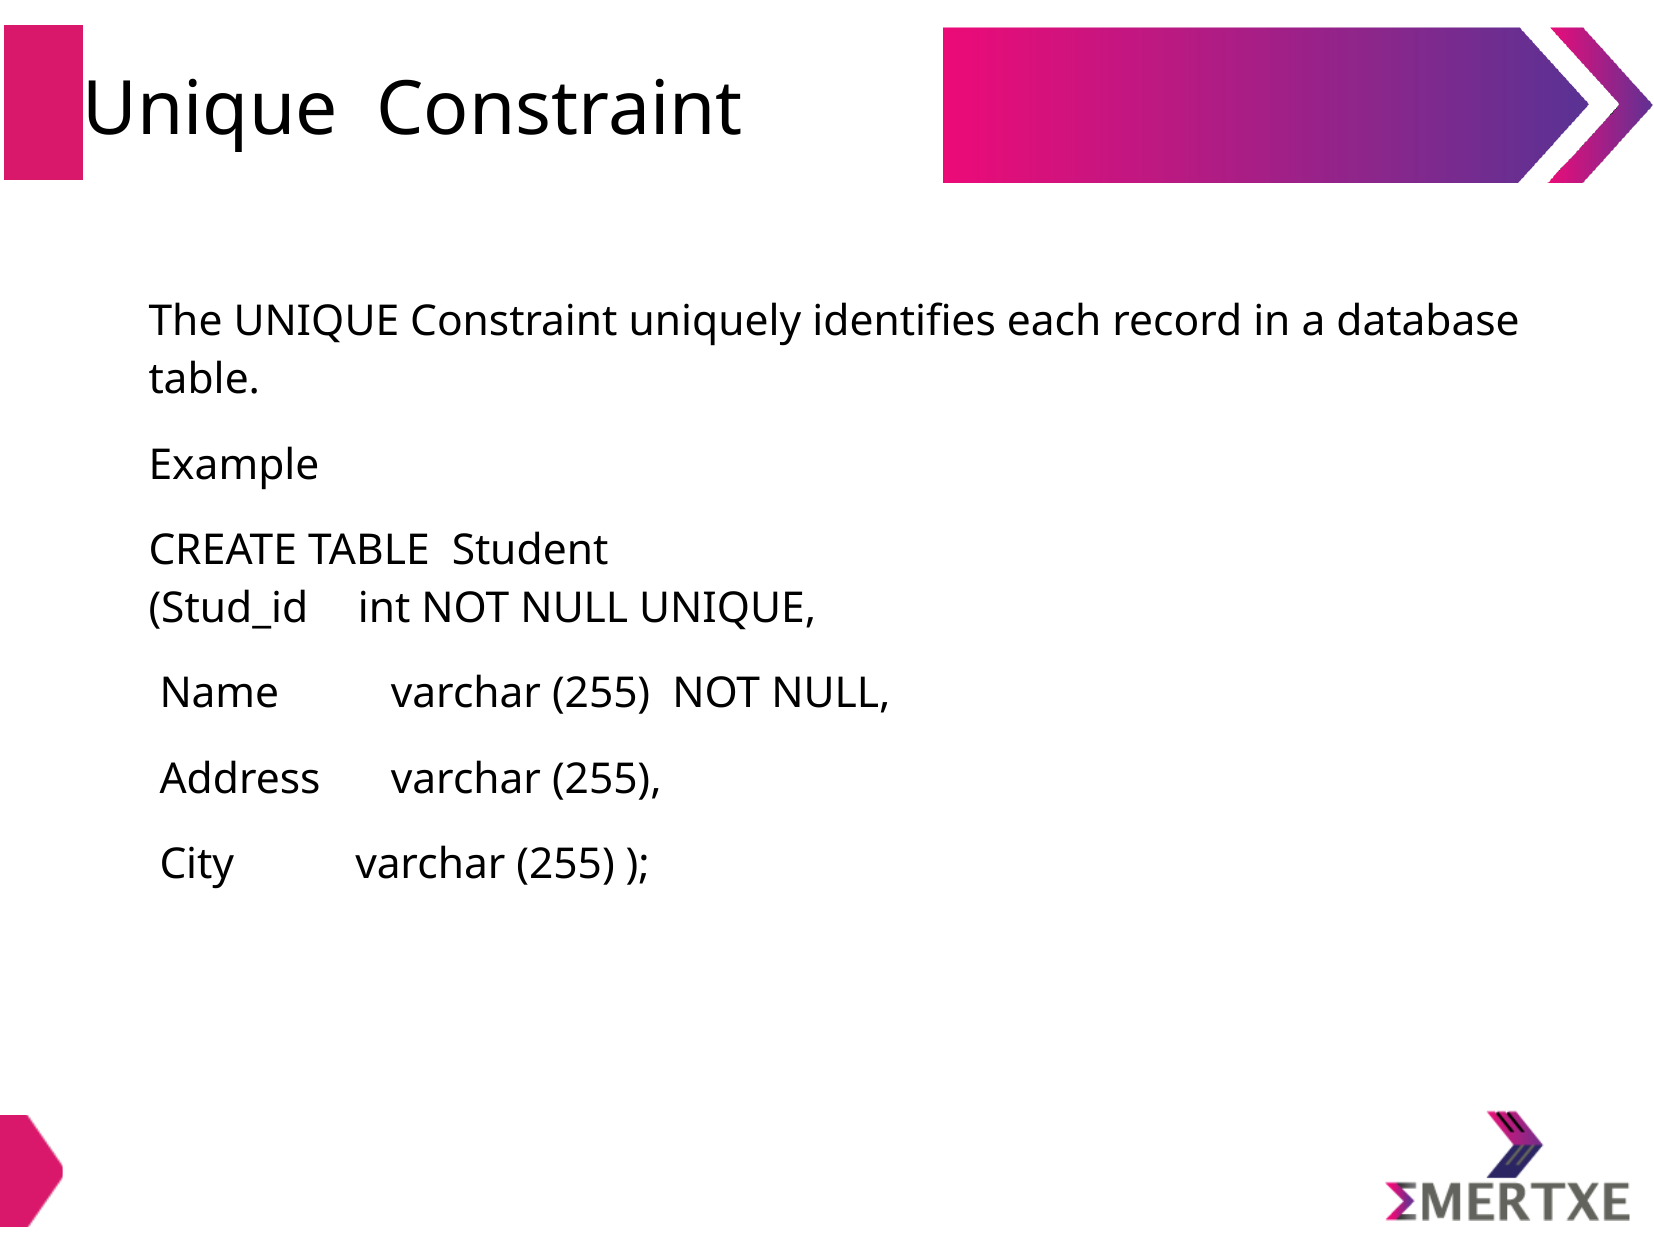

# Unique Constraint
The UNIQUE Constraint uniquely identifies each record in a database table.
Example
CREATE TABLE Student
(Stud_id 		int NOT NULL UNIQUE,
 Name 	 varchar (255) NOT NULL,
 Address	 varchar (255),
 City varchar (255) );